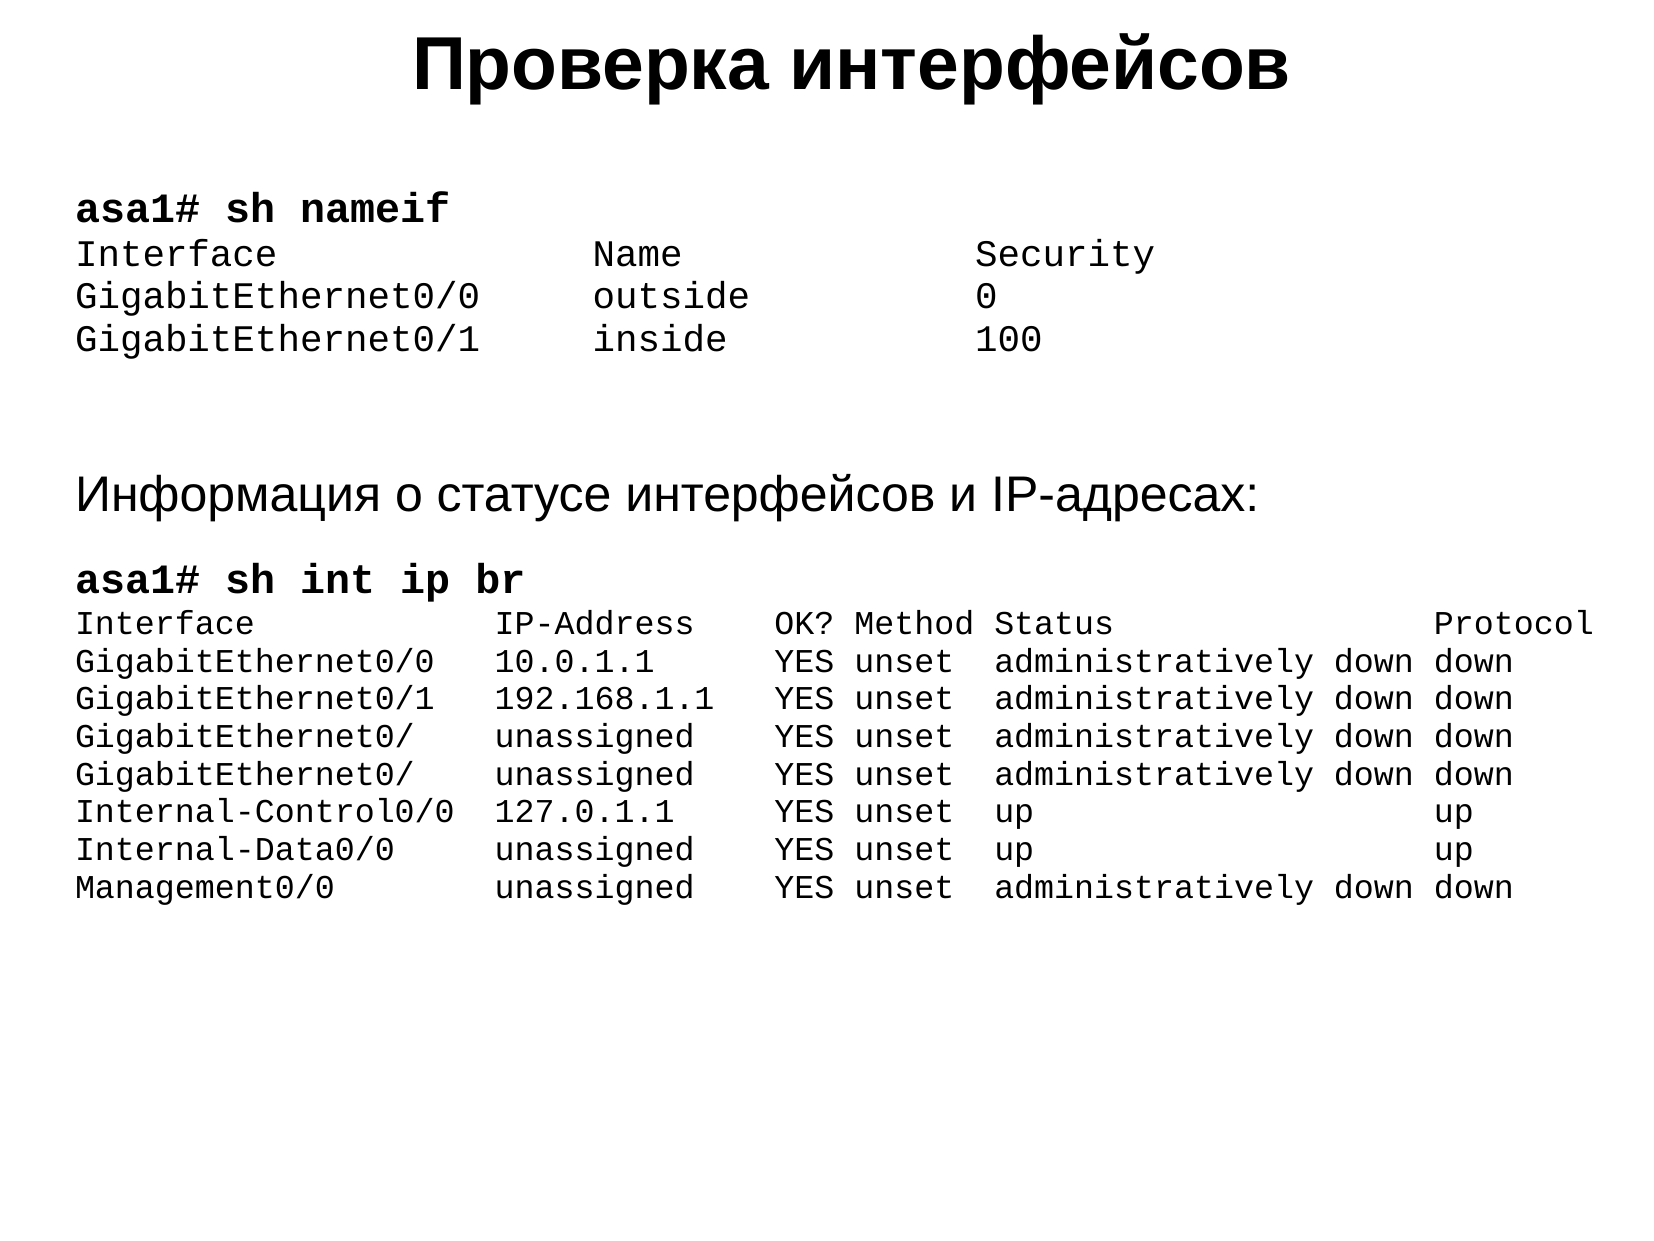

Проверка интерфейсов
# asa1# sh nameif
Interface Name Security
GigabitEthernet0/0 outside 0
GigabitEthernet0/1 inside 100
Информация о статусе интерфейсов и IP-адресах:
asa1# sh int ip br
Interface IP-Address OK? Method Status Protocol
GigabitEthernet0/0 10.0.1.1 YES unset administratively down down
GigabitEthernet0/1 192.168.1.1 YES unset administratively down down
GigabitEthernet0/ unassigned YES unset administratively down down
GigabitEthernet0/ unassigned YES unset administratively down down
Internal-Control0/0 127.0.1.1 YES unset up up
Internal-Data0/0 unassigned YES unset up up
Management0/0 unassigned YES unset administratively down down